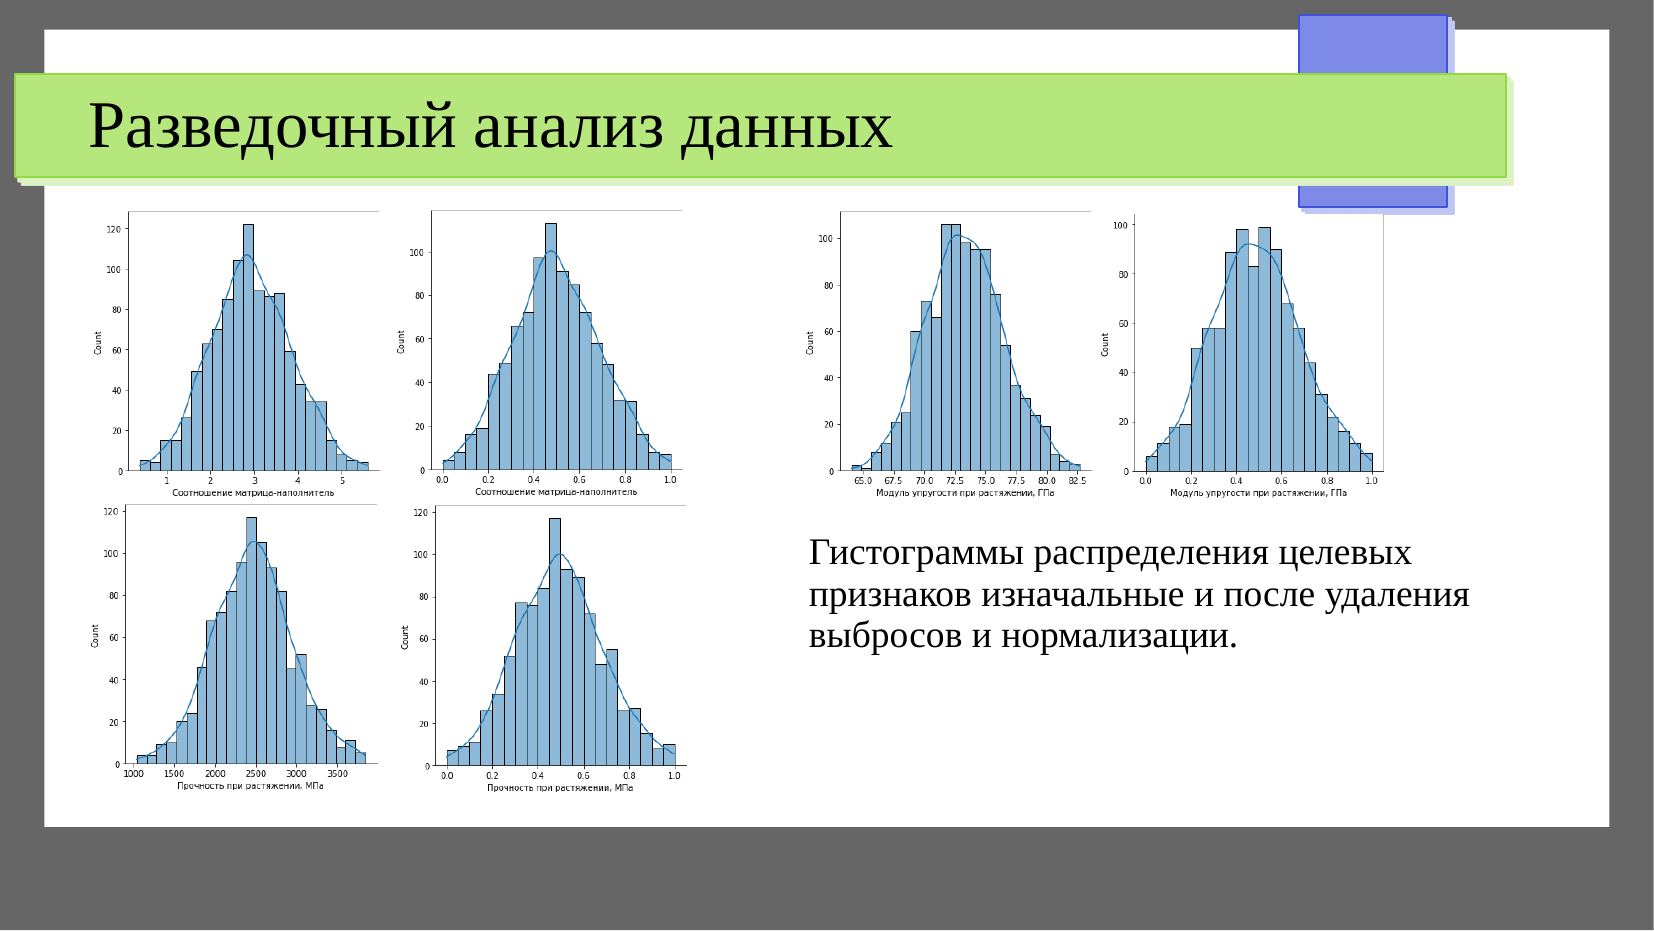

# Разведочный анализ данных
Гистограммы распределения целевых признаков изначальные и после удаления выбросов и нормализации.